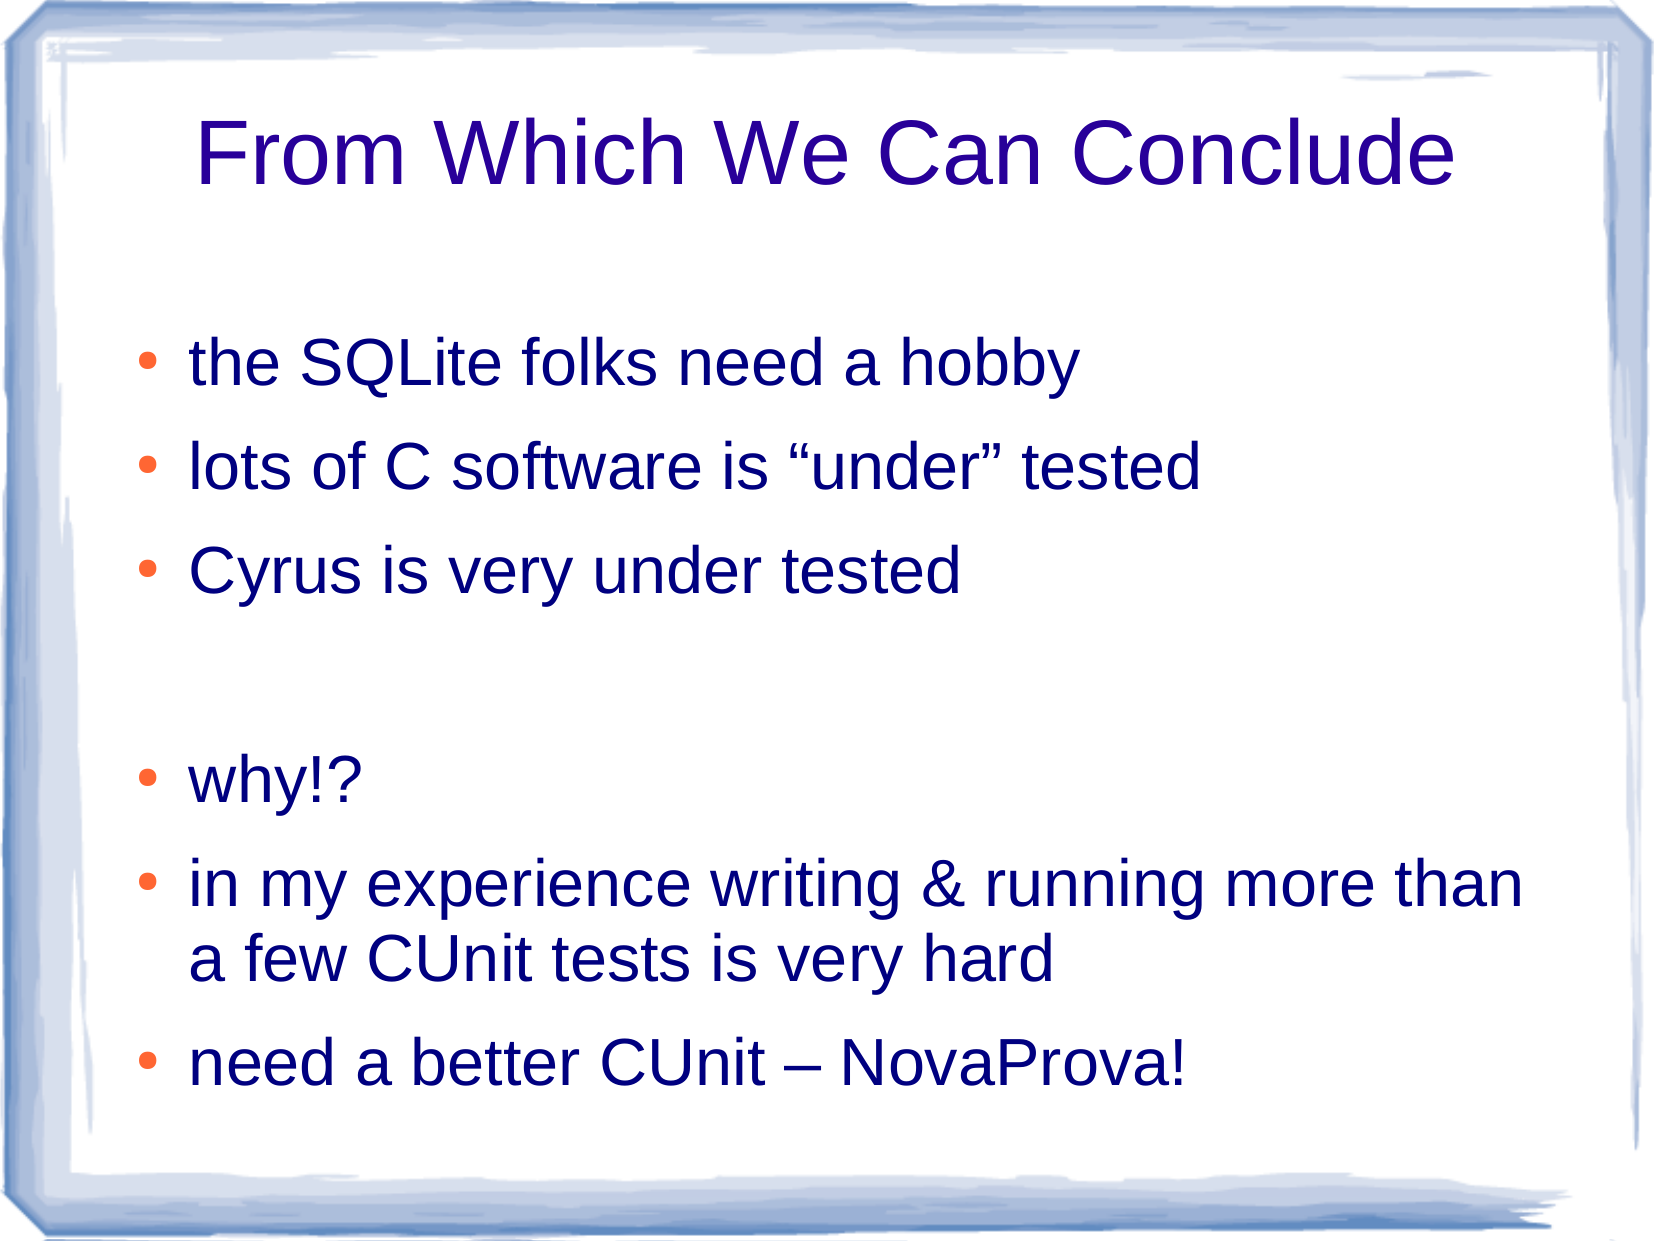

# From Which We Can Conclude
the SQLite folks need a hobby
lots of C software is “under” tested
Cyrus is very under tested
why!?
in my experience writing & running more than a few CUnit tests is very hard
need a better CUnit – NovaProva!